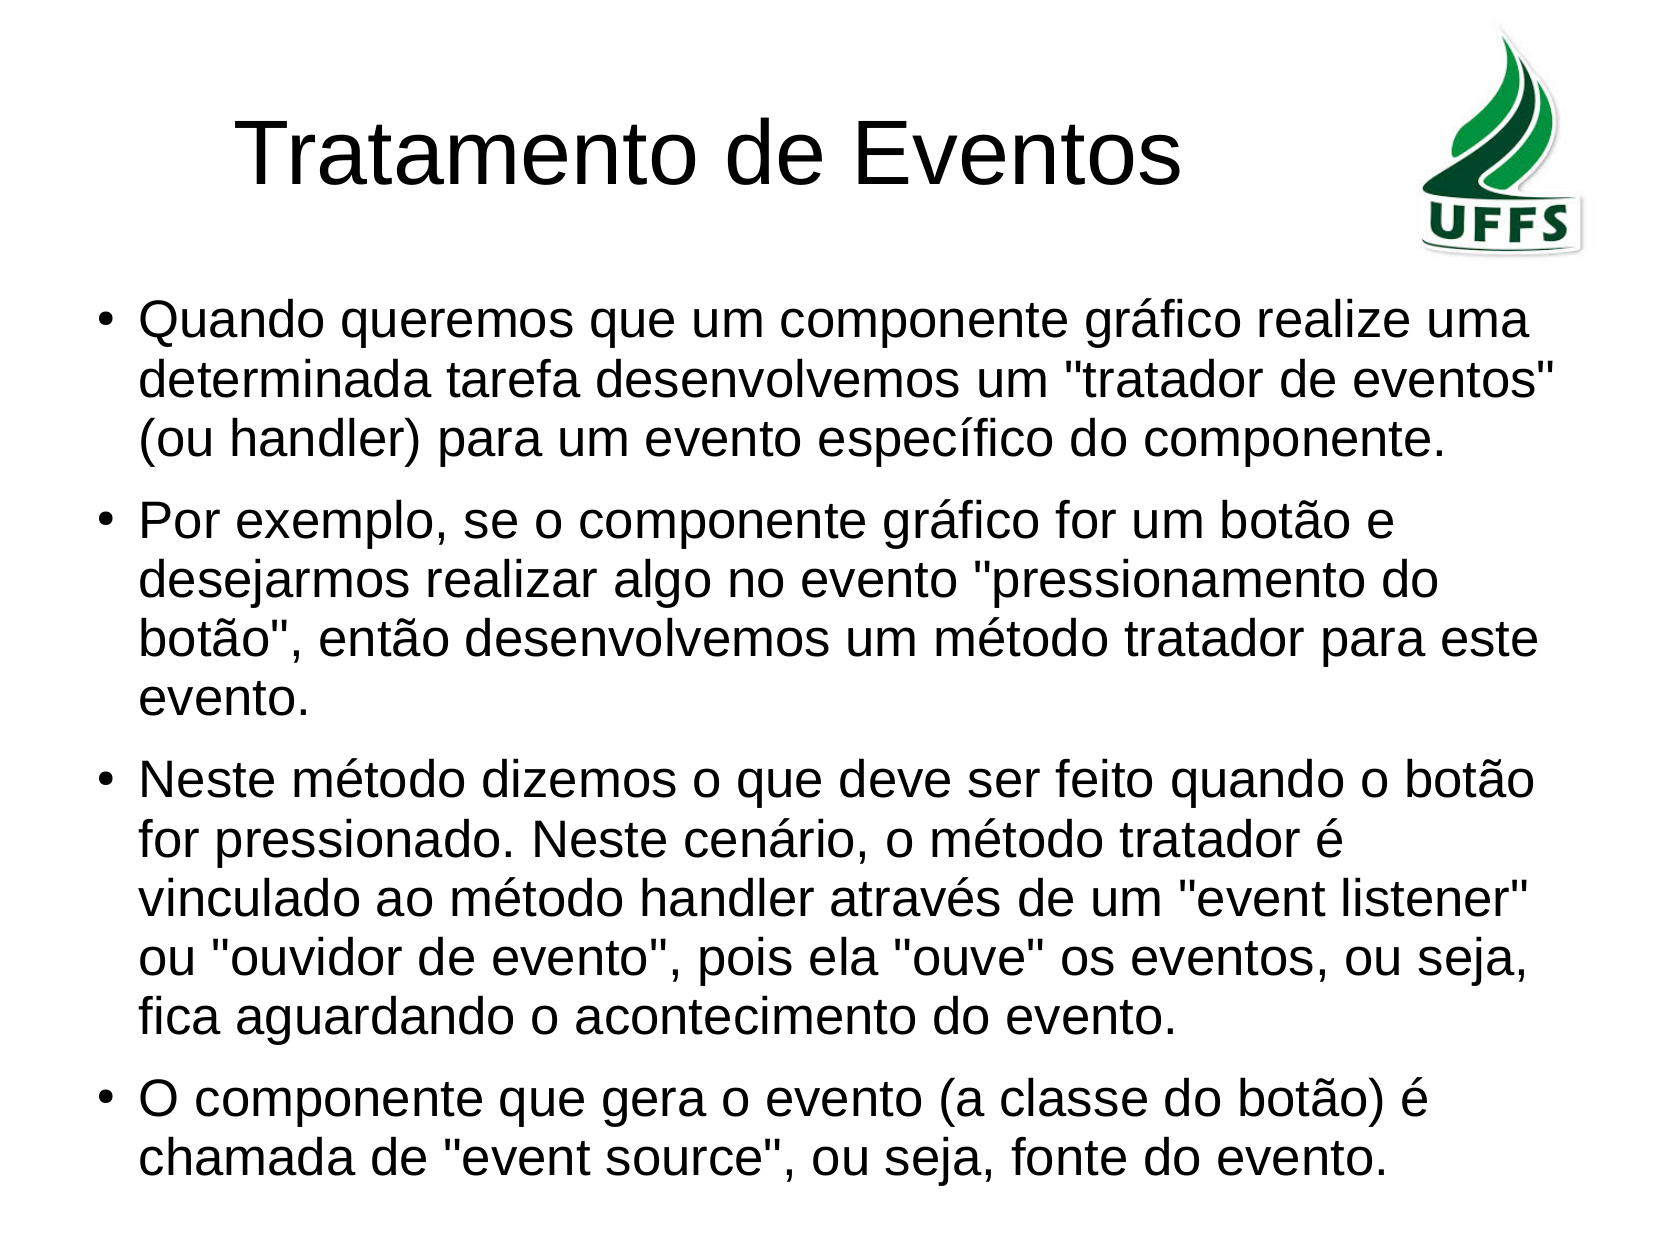

# Tratamento de Eventos
Quando queremos que um componente gráfico realize uma determinada tarefa desenvolvemos um "tratador de eventos" (ou handler) para um evento específico do componente.
Por exemplo, se o componente gráfico for um botão e desejarmos realizar algo no evento "pressionamento do botão", então desenvolvemos um método tratador para este evento.
Neste método dizemos o que deve ser feito quando o botão for pressionado. Neste cenário, o método tratador é vinculado ao método handler através de um "event listener" ou "ouvidor de evento", pois ela "ouve" os eventos, ou seja, fica aguardando o acontecimento do evento.
O componente que gera o evento (a classe do botão) é chamada de "event source", ou seja, fonte do evento.